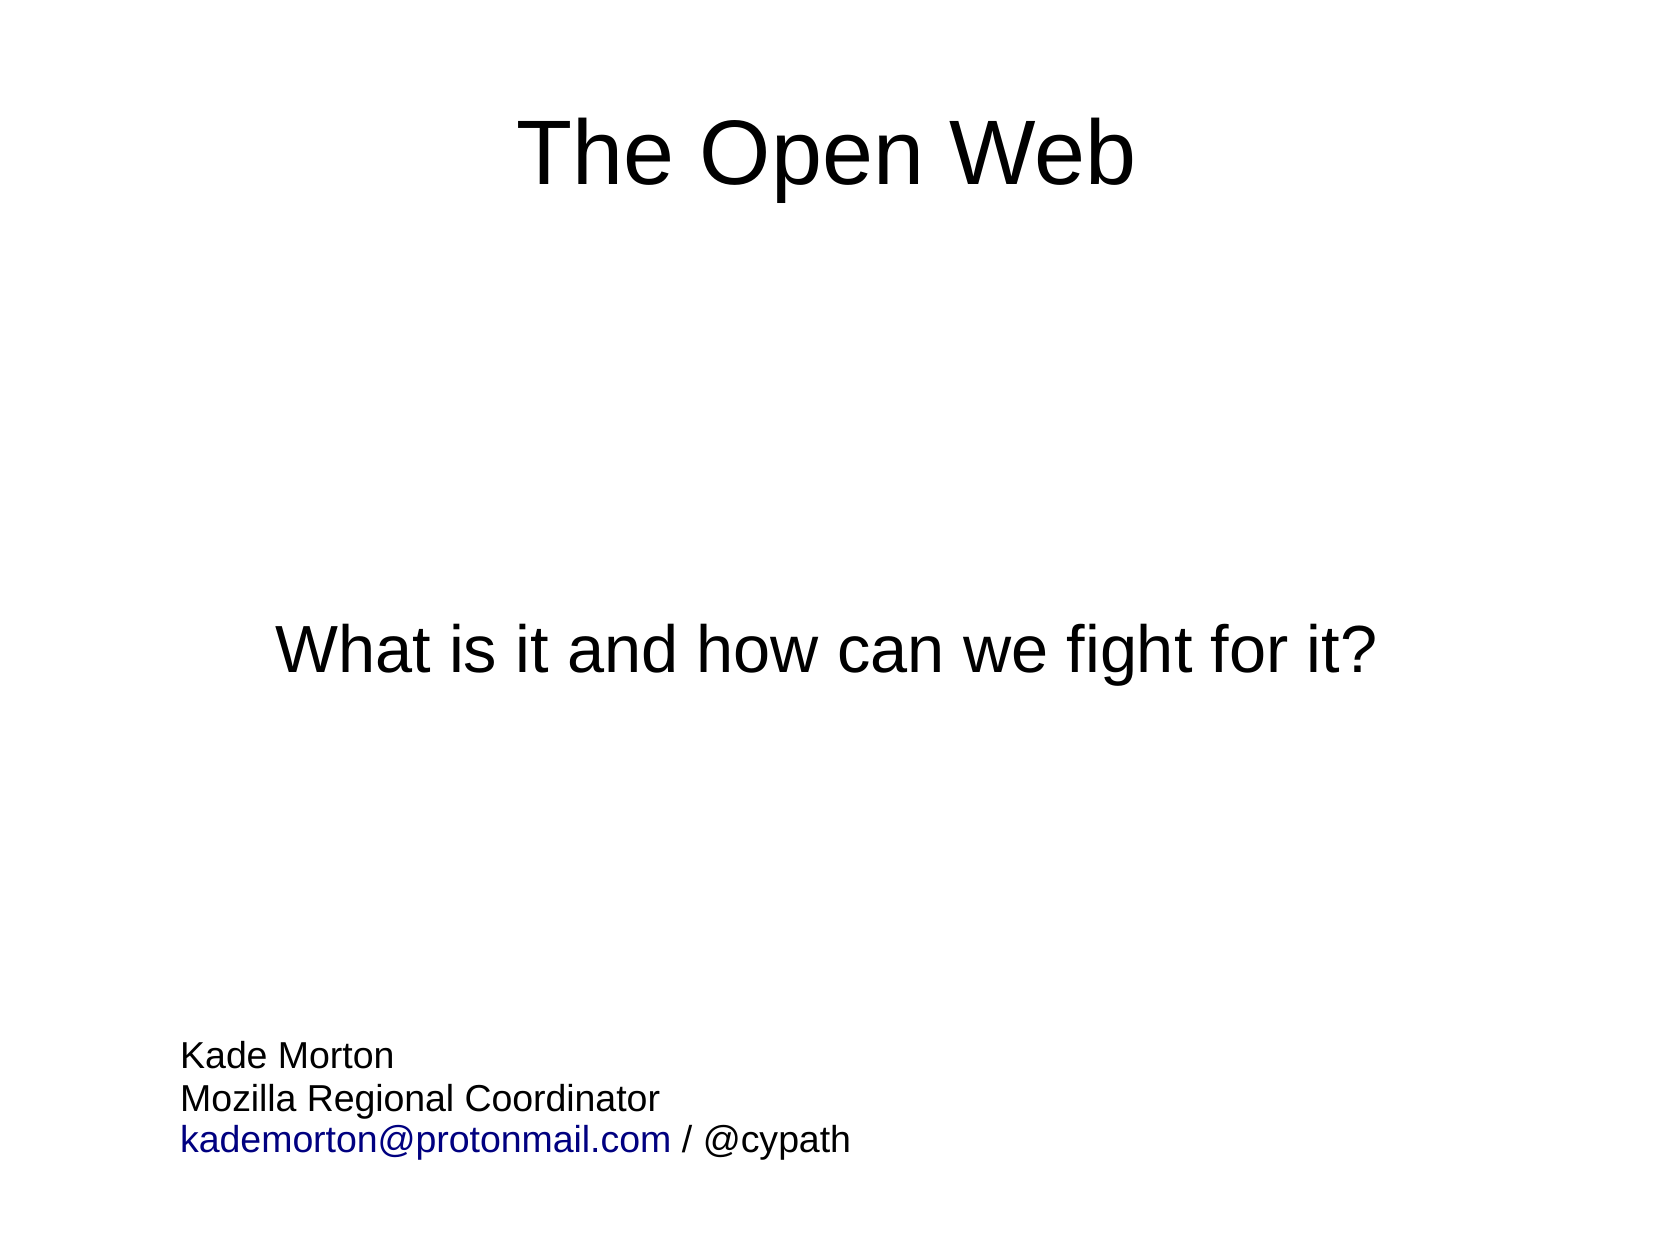

# The Open Web
What is it and how can we fight for it?
Kade Morton
Mozilla Regional Coordinator
kademorton@protonmail.com / @cypath